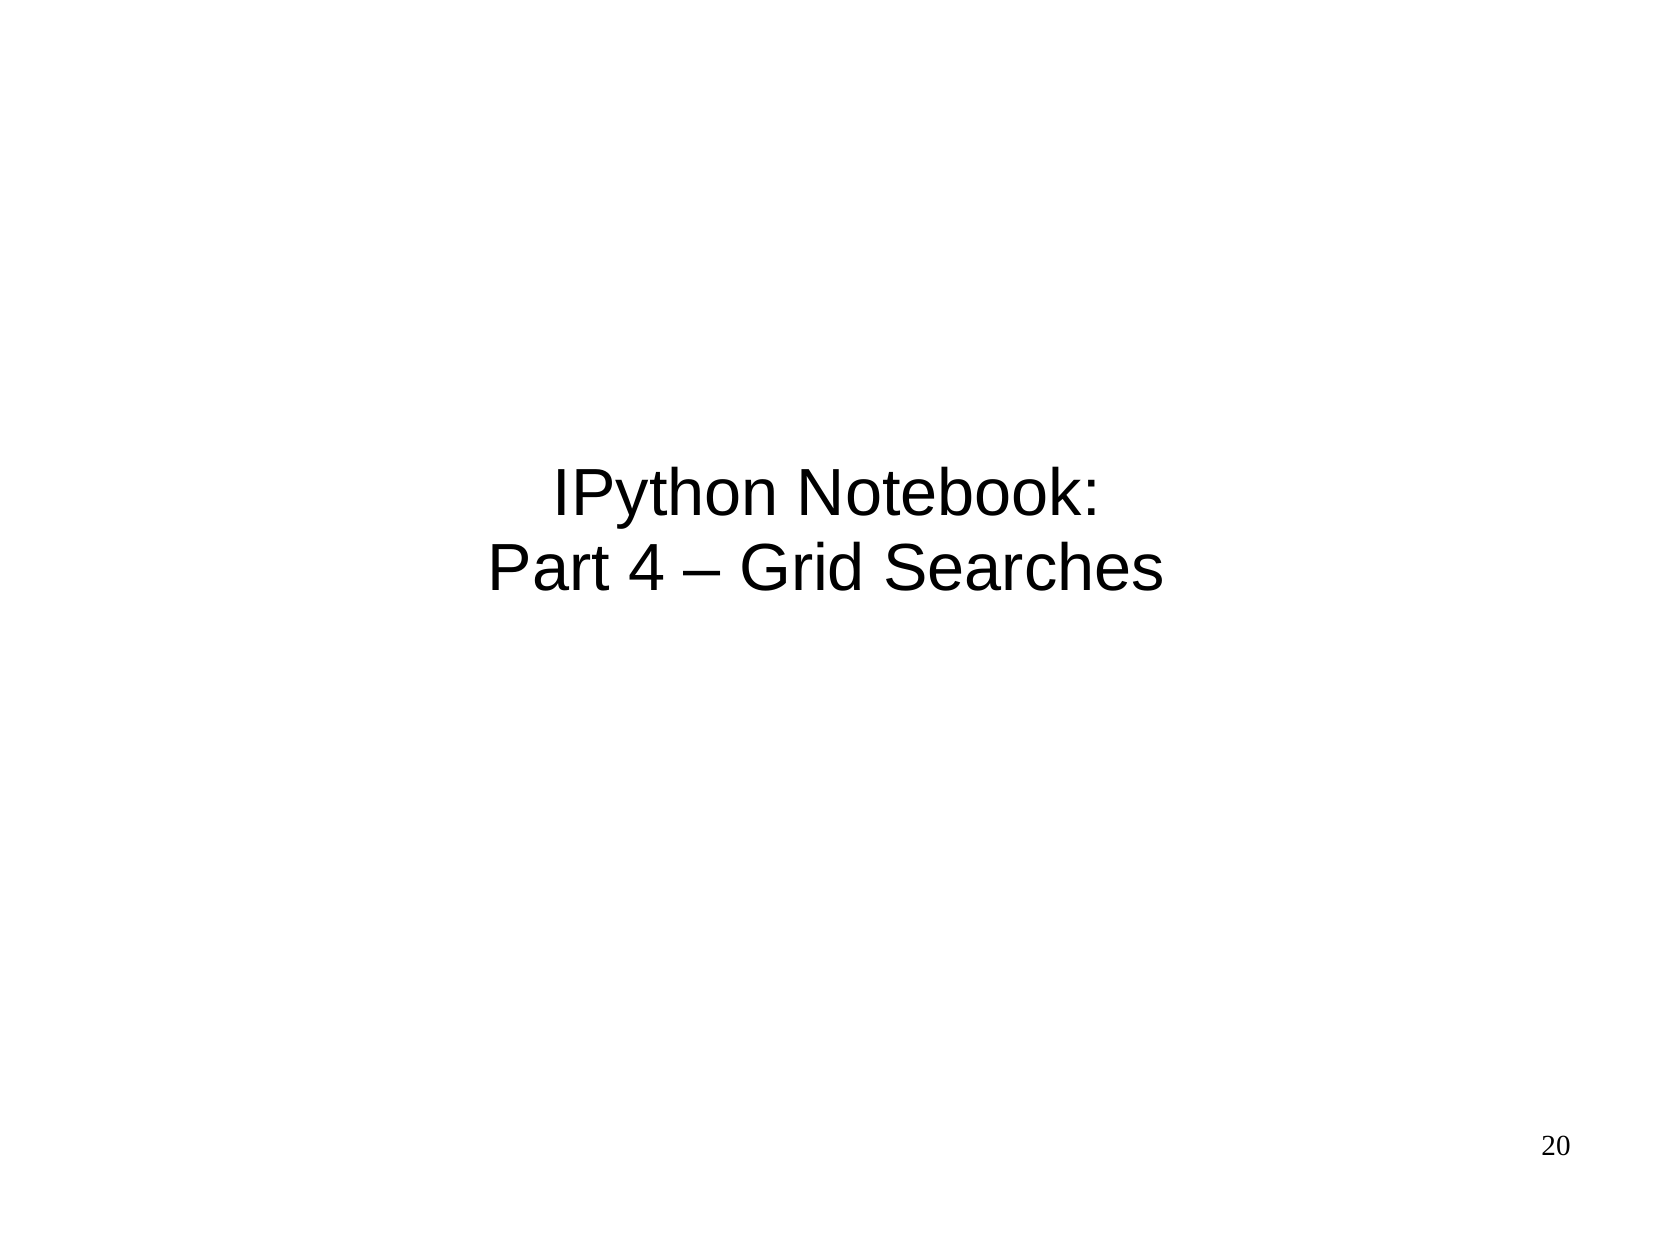

# IPython Notebook:
Part 4 – Grid Searches
20